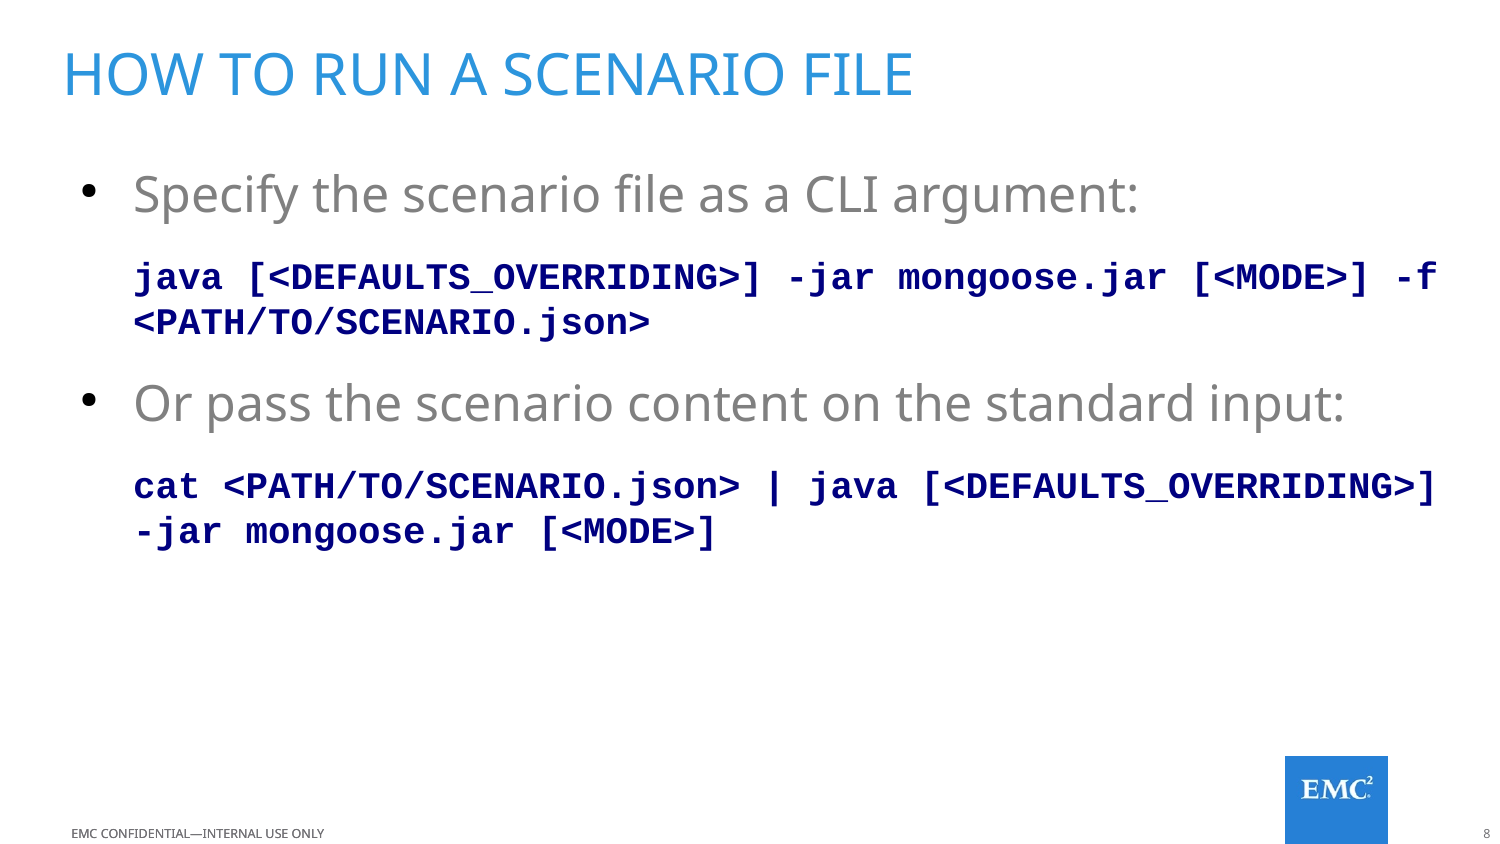

# How to run a scenario file
Specify the scenario file as a CLI argument:
java [<DEFAULTS_OVERRIDING>] -jar mongoose.jar [<MODE>] -f <PATH/TO/SCENARIO.json>
Or pass the scenario content on the standard input:
cat <PATH/TO/SCENARIO.json> | java [<DEFAULTS_OVERRIDING>] -jar mongoose.jar [<MODE>]